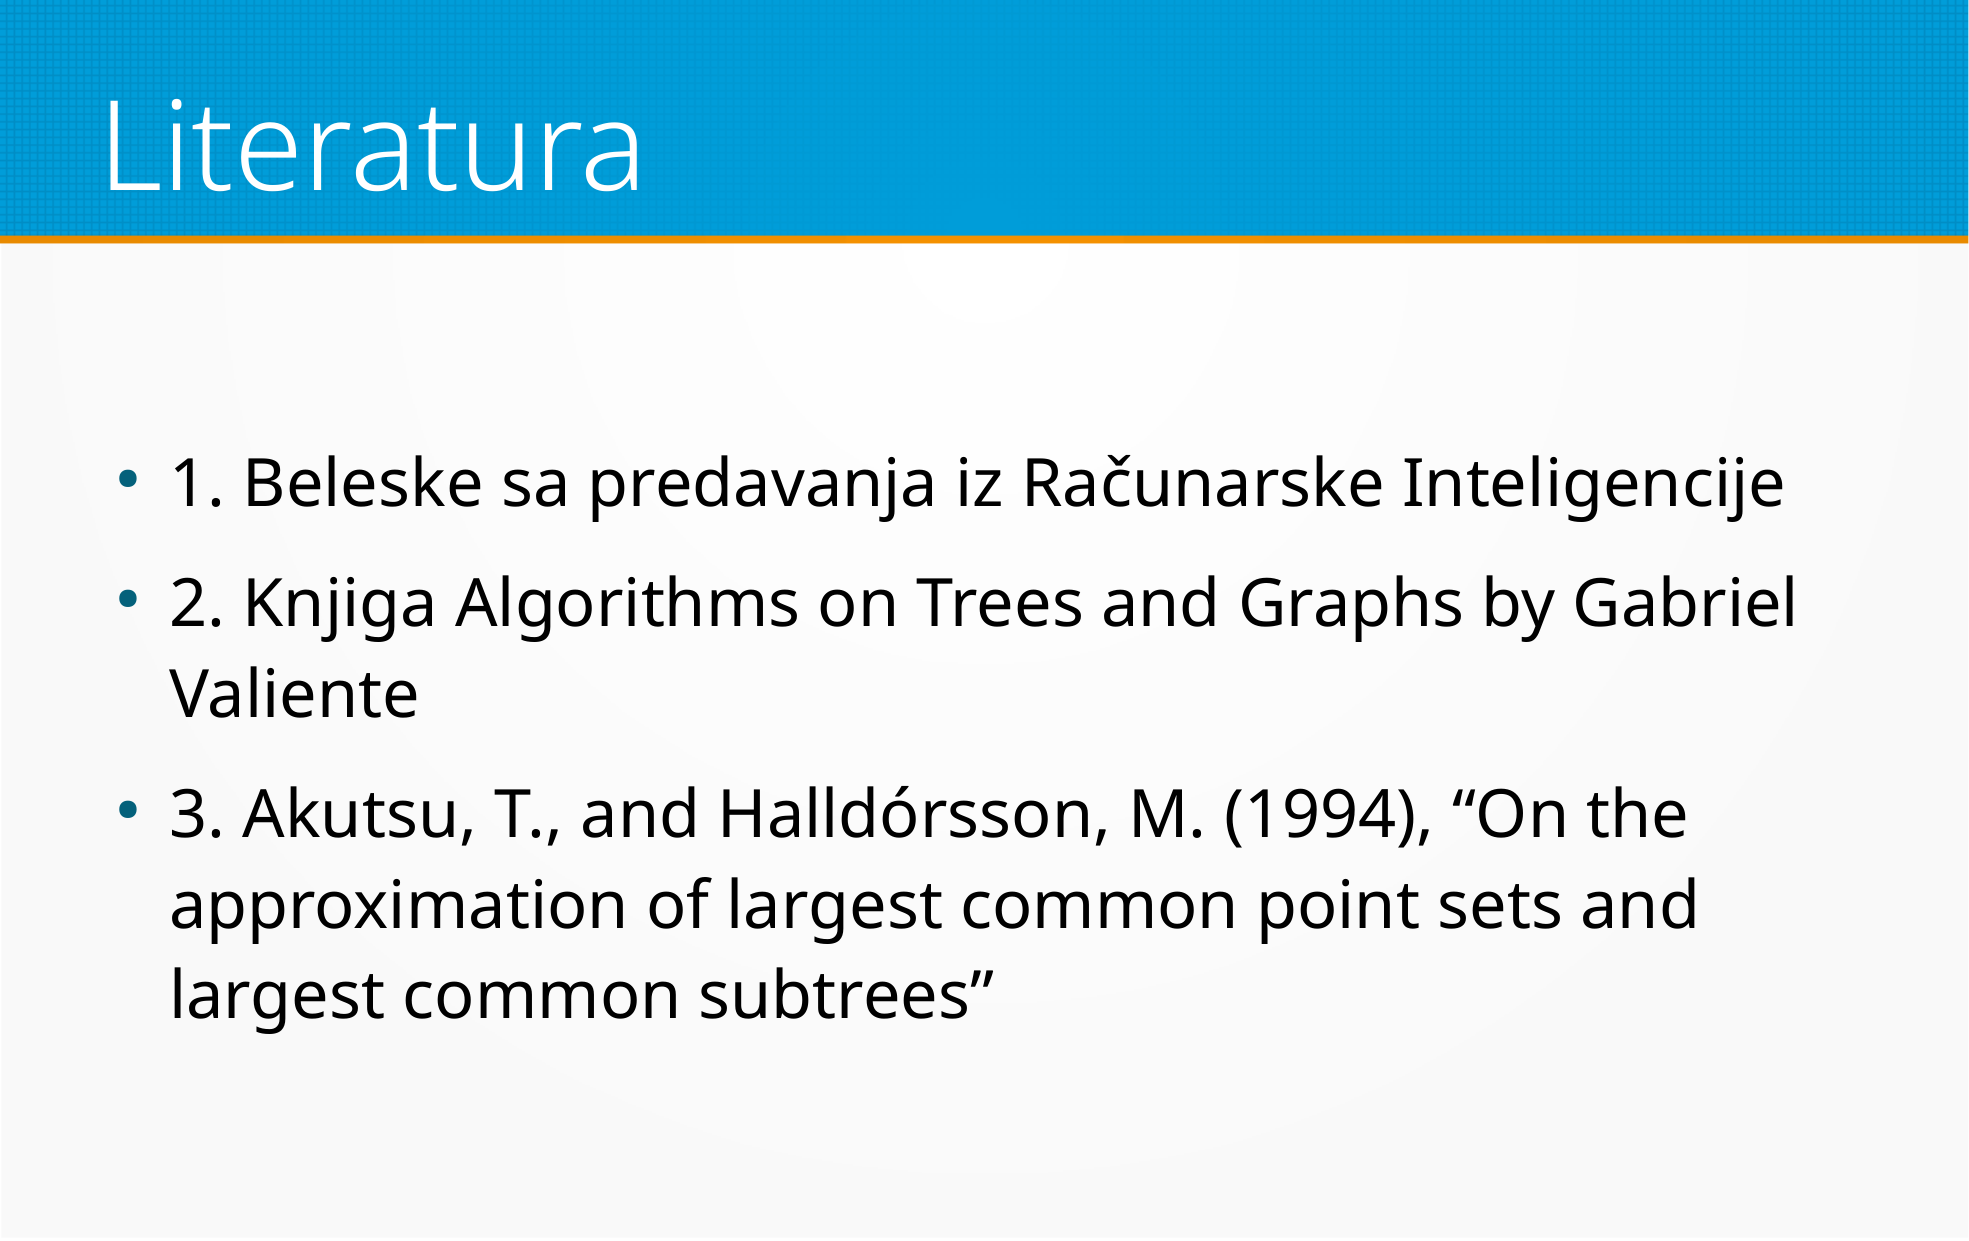

# Literatura
1. Beleske sa predavanja iz Računarske Inteligencije
2. Knjiga Algorithms on Trees and Graphs by Gabriel Valiente
3. Akutsu, T., and Halldórsson, M. (1994), “On the approximation of largest common point sets and largest common subtrees”